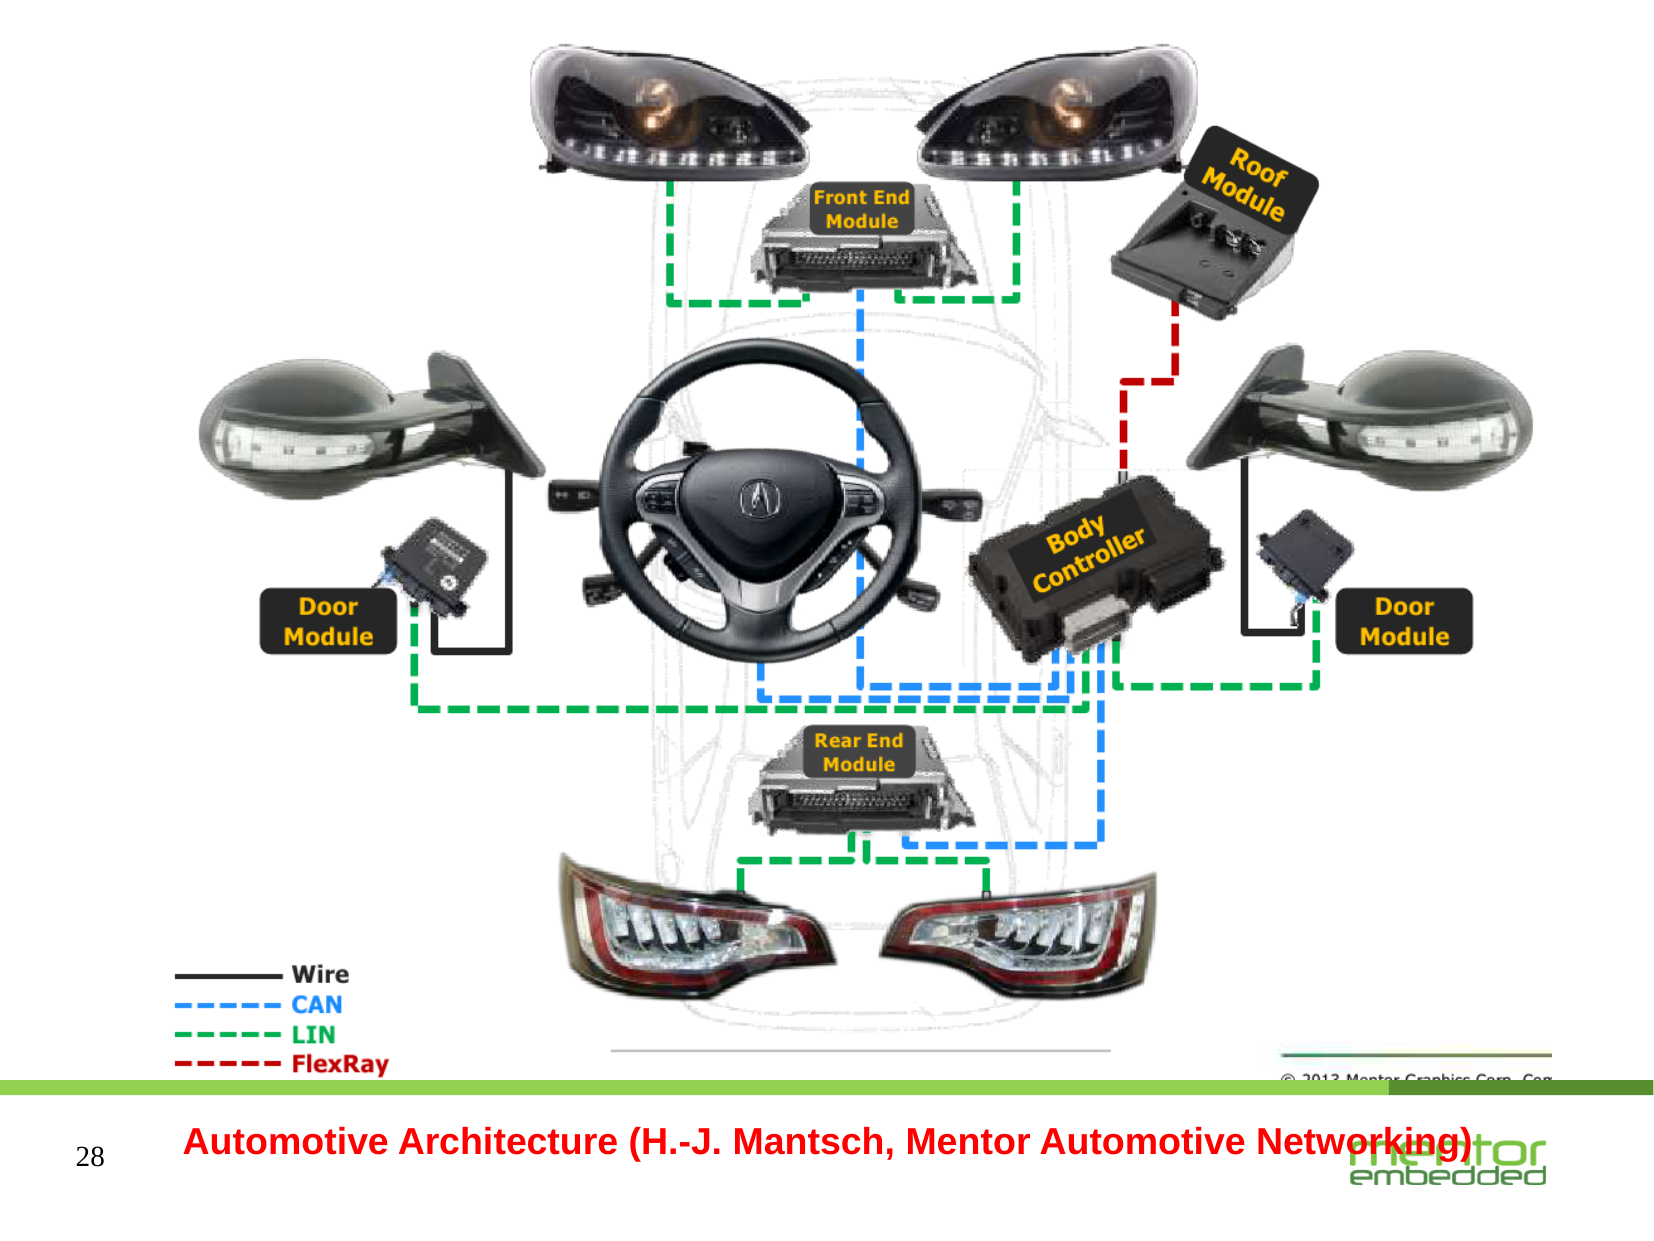

Automotive Architecture (H.-J. Mantsch, Mentor Automotive Networking)
28